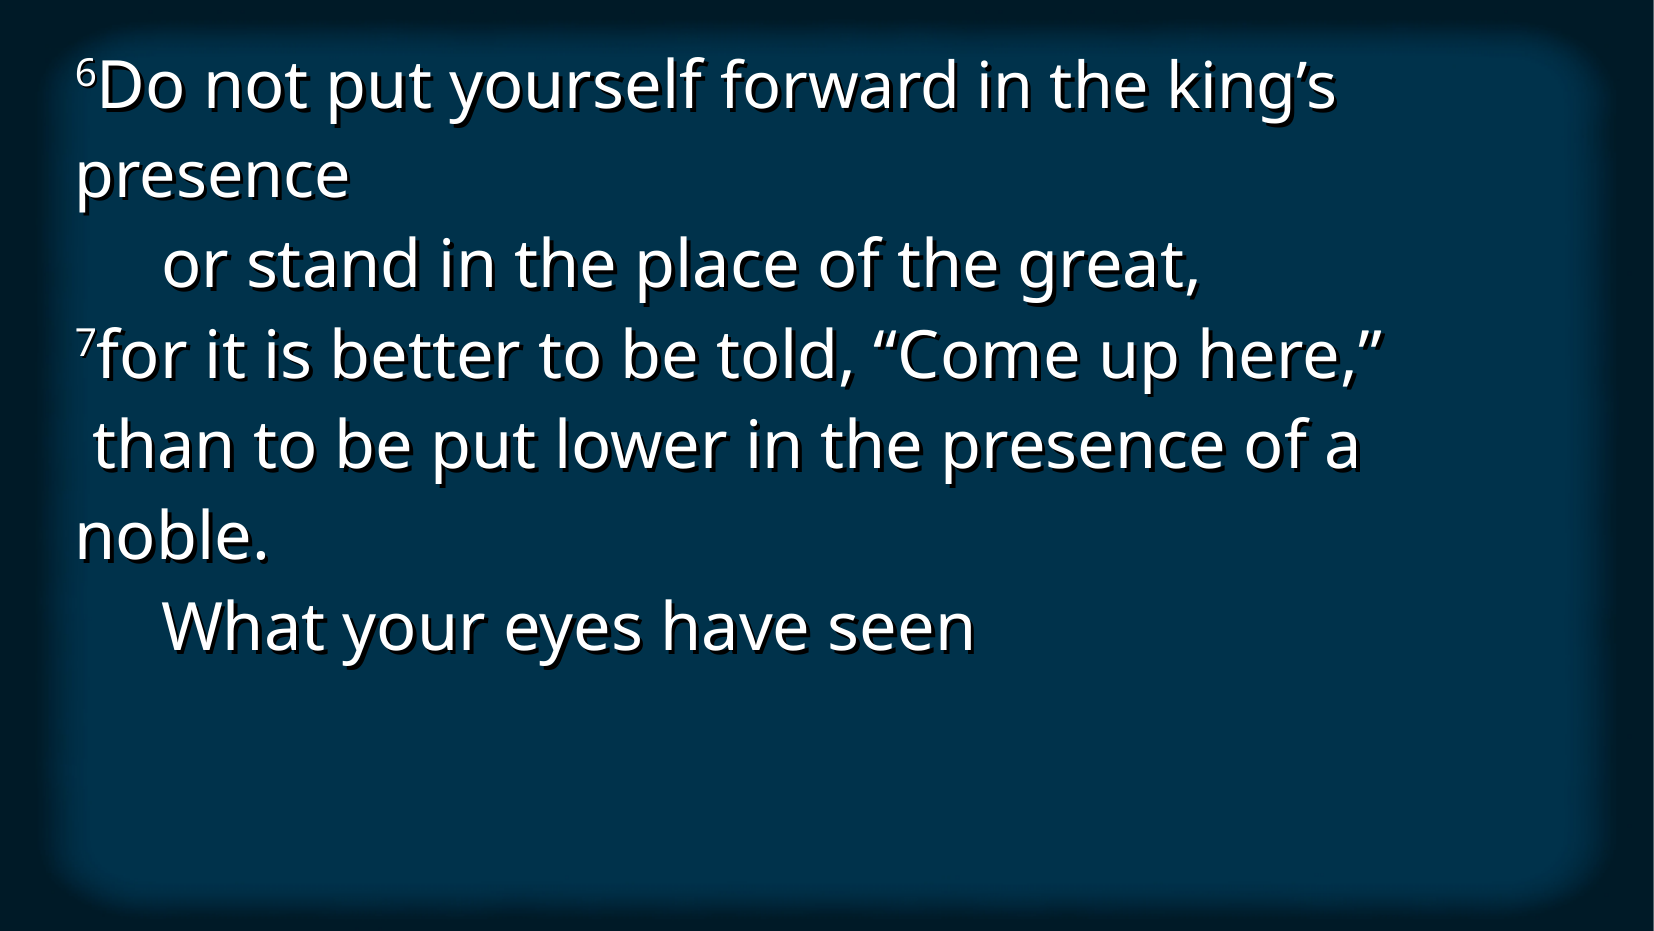

6Do not put yourself forward in the king’s presence
 or stand in the place of the great,
7for it is better to be told, “Come up here,”
 than to be put lower in the presence of a noble.
 What your eyes have seen